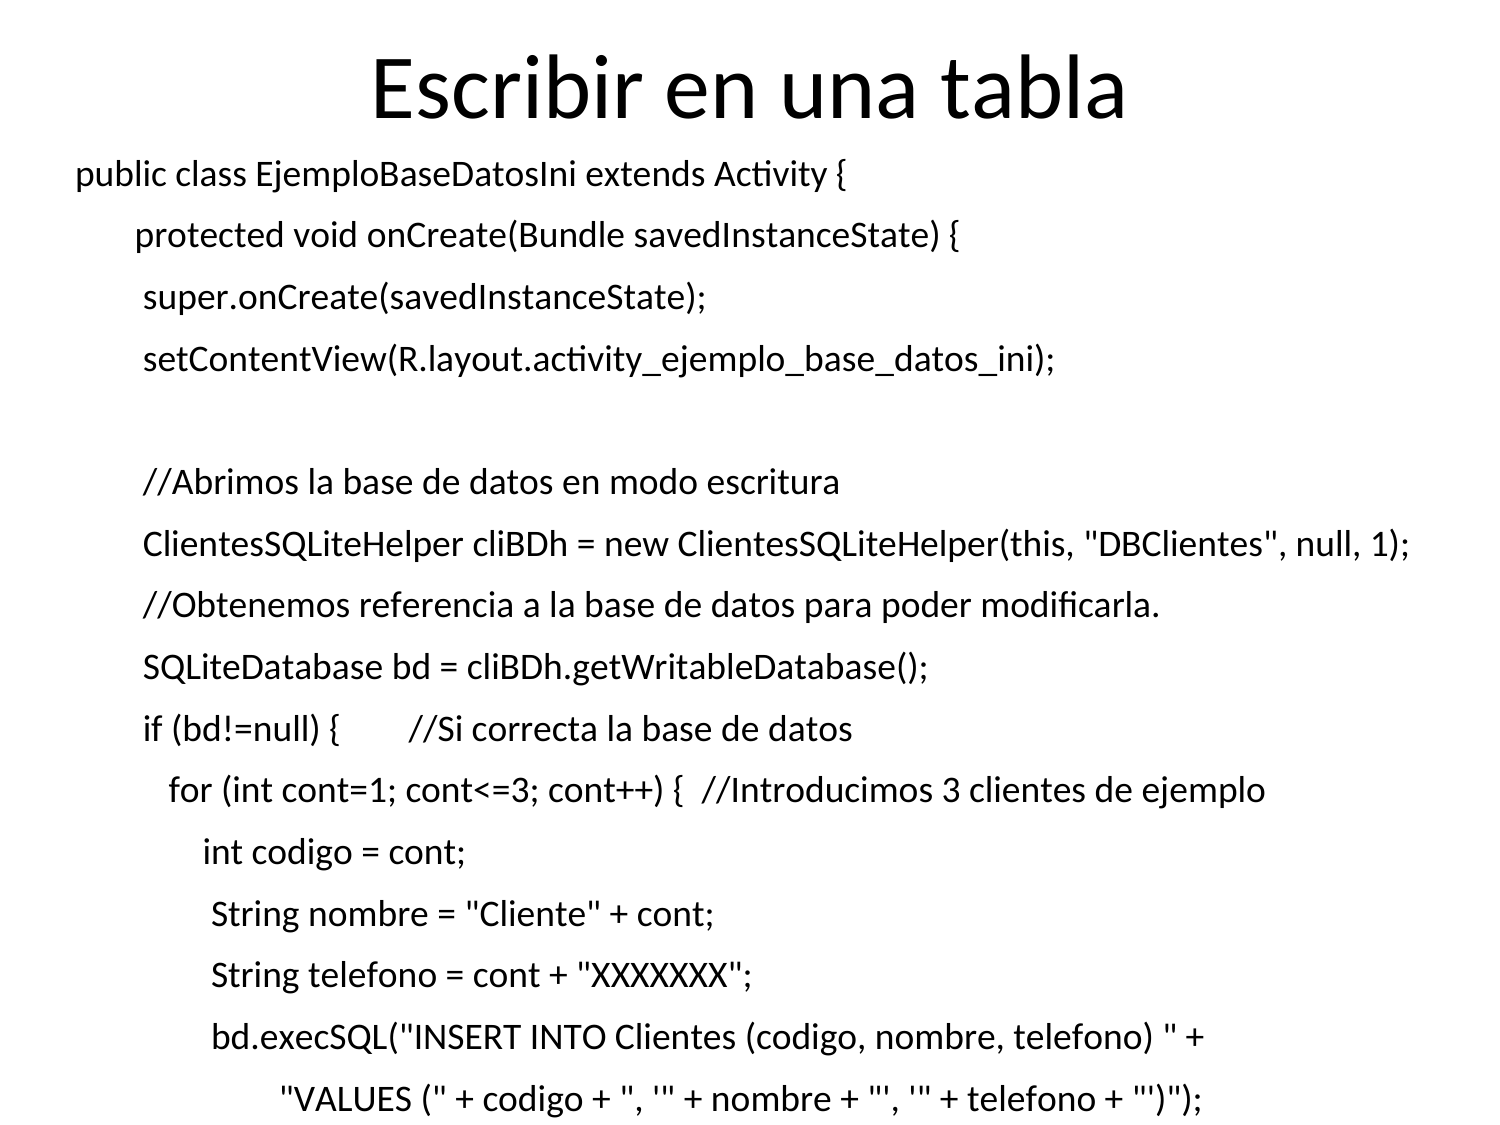

# Escribir en una tabla
public class EjemploBaseDatosIni extends Activity {
 protected void onCreate(Bundle savedInstanceState) {
 super.onCreate(savedInstanceState);
 setContentView(R.layout.activity_ejemplo_base_datos_ini);
 //Abrimos la base de datos en modo escritura
 ClientesSQLiteHelper cliBDh = new ClientesSQLiteHelper(this, "DBClientes", null, 1);
 //Obtenemos referencia a la base de datos para poder modificarla.
 SQLiteDatabase bd = cliBDh.getWritableDatabase();
 if (bd!=null) { //Si correcta la base de datos
 for (int cont=1; cont<=3; cont++) { //Introducimos 3 clientes de ejemplo
 int codigo = cont;
 String nombre = "Cliente" + cont;
 String telefono = cont + "XXXXXXX";
 bd.execSQL("INSERT INTO Clientes (codigo, nombre, telefono) " +
 "VALUES (" + codigo + ", '" + nombre + "', '" + telefono + "')");